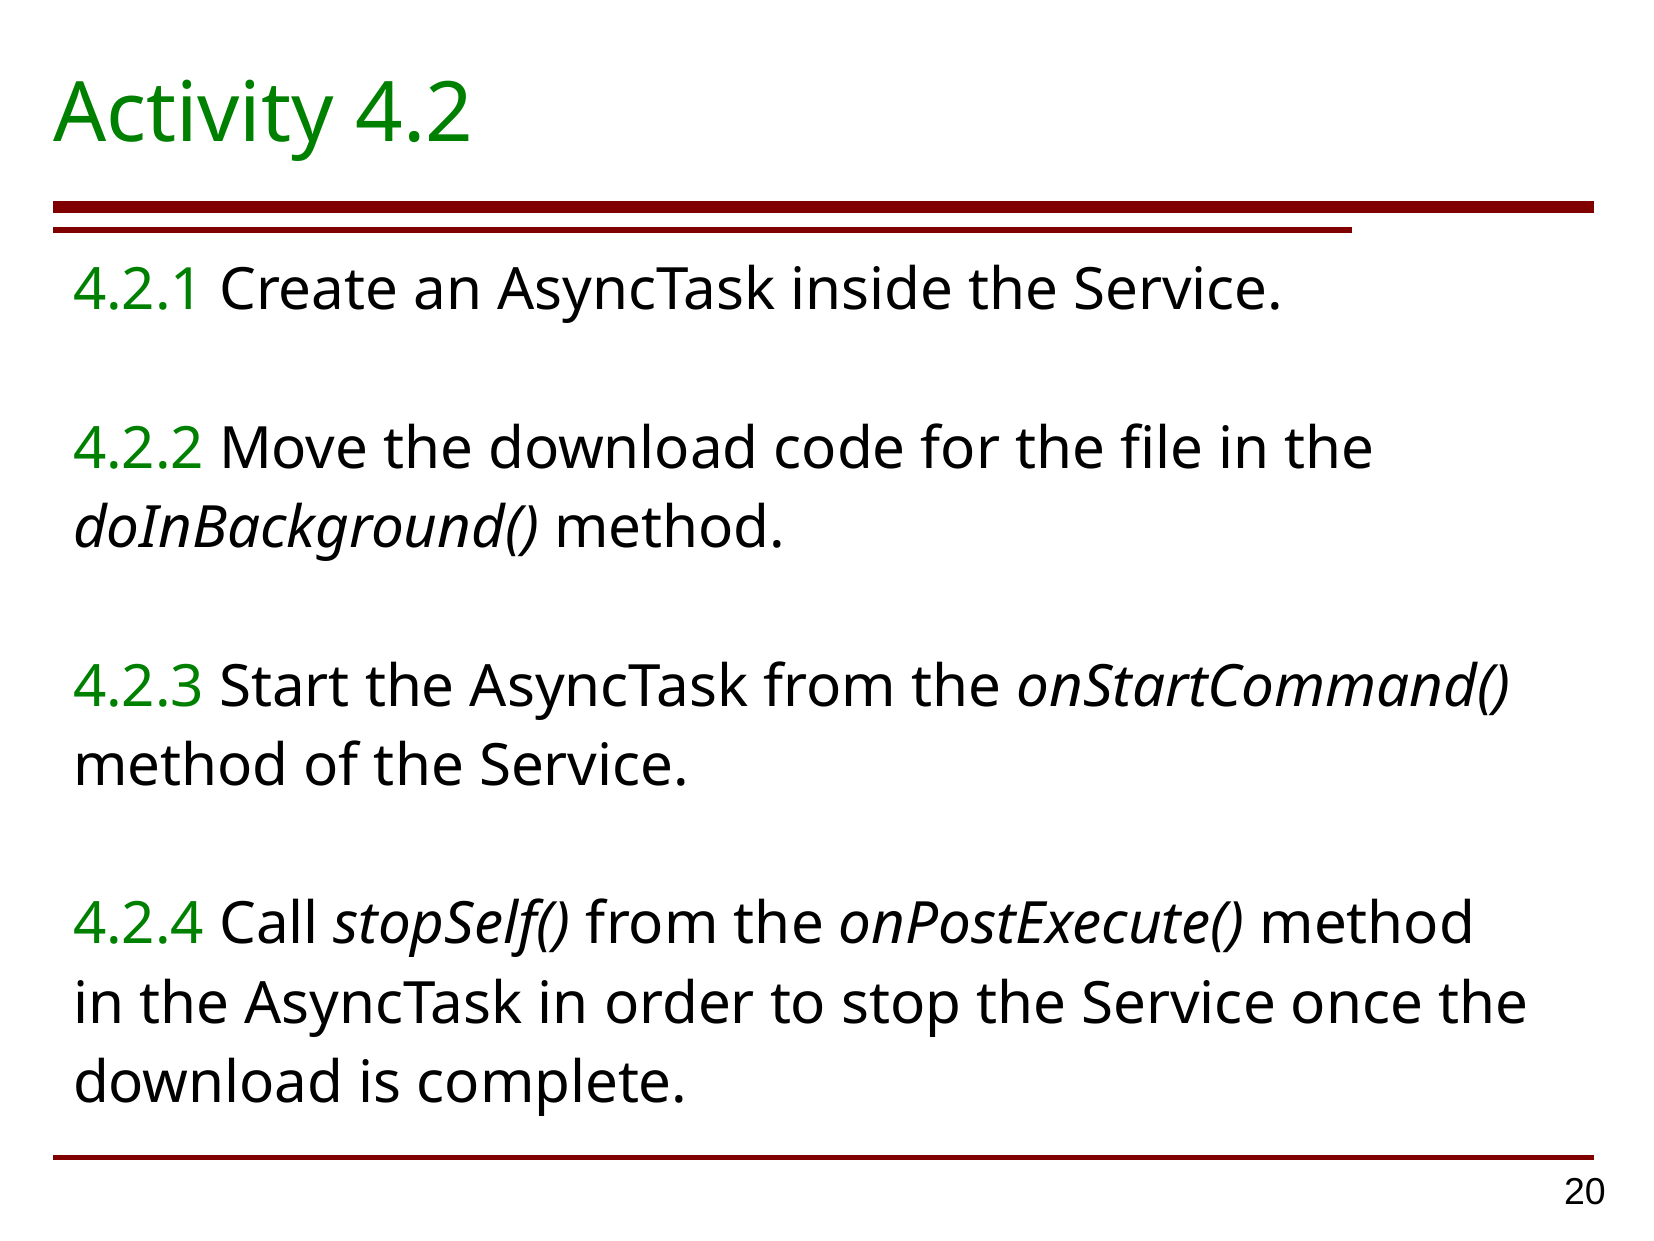

# Activity 4.2
4.2.1 Create an AsyncTask inside the Service.
4.2.2 Move the download code for the file in the
doInBackground() method.
4.2.3 Start the AsyncTask from the onStartCommand()
method of the Service.
4.2.4 Call stopSelf() from the onPostExecute() method
in the AsyncTask in order to stop the Service once the
download is complete.